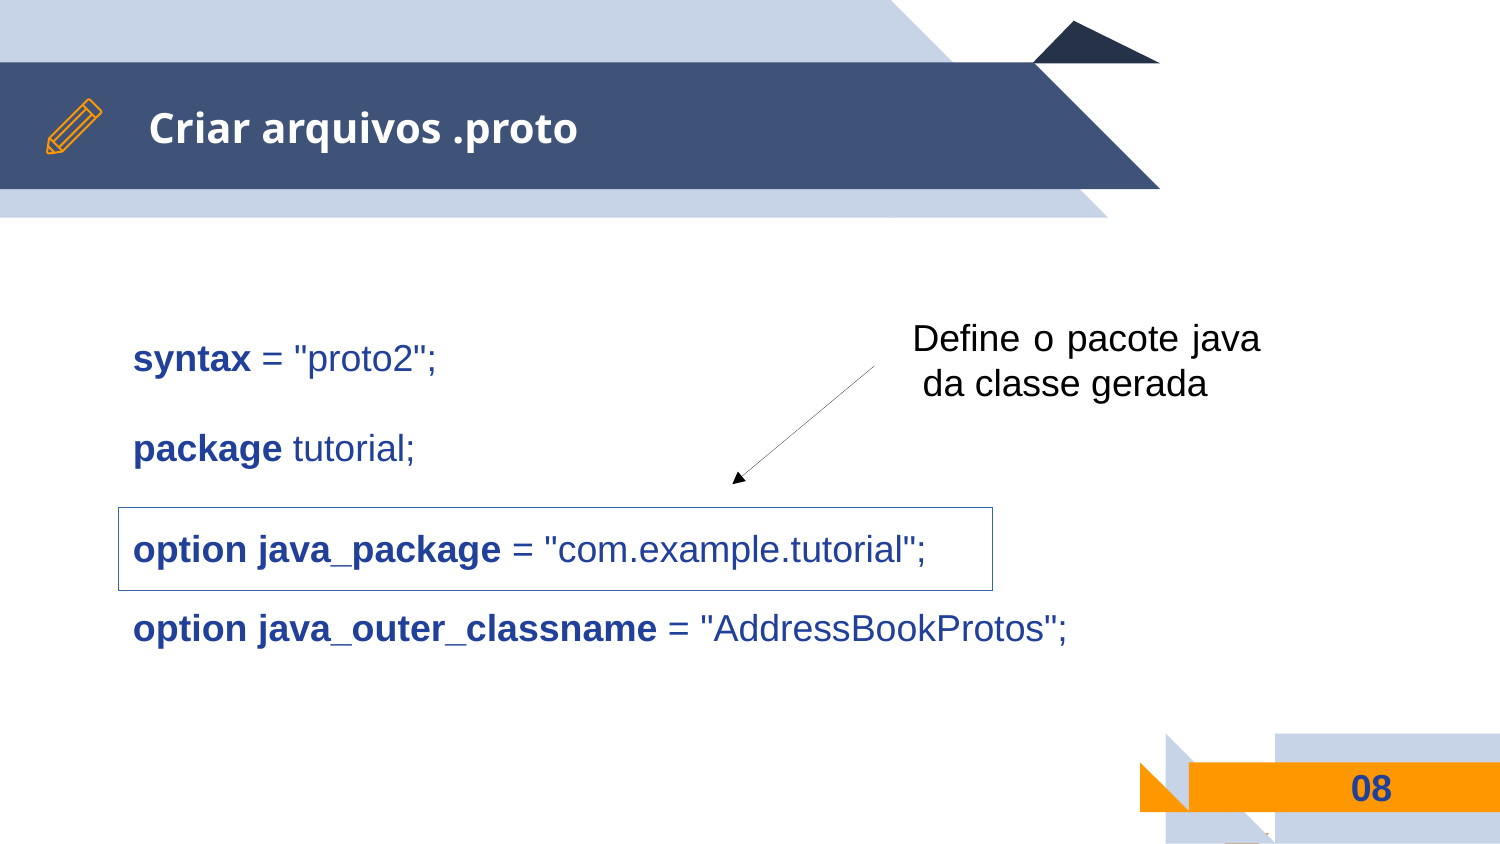

Criar arquivos .proto
syntax = "proto2";
package tutorial;
option java_package = "com.example.tutorial";
option java_outer_classname = "AddressBookProtos";
Define o pacote java da classe gerada
option java_package = "com.example.tutorial";
08